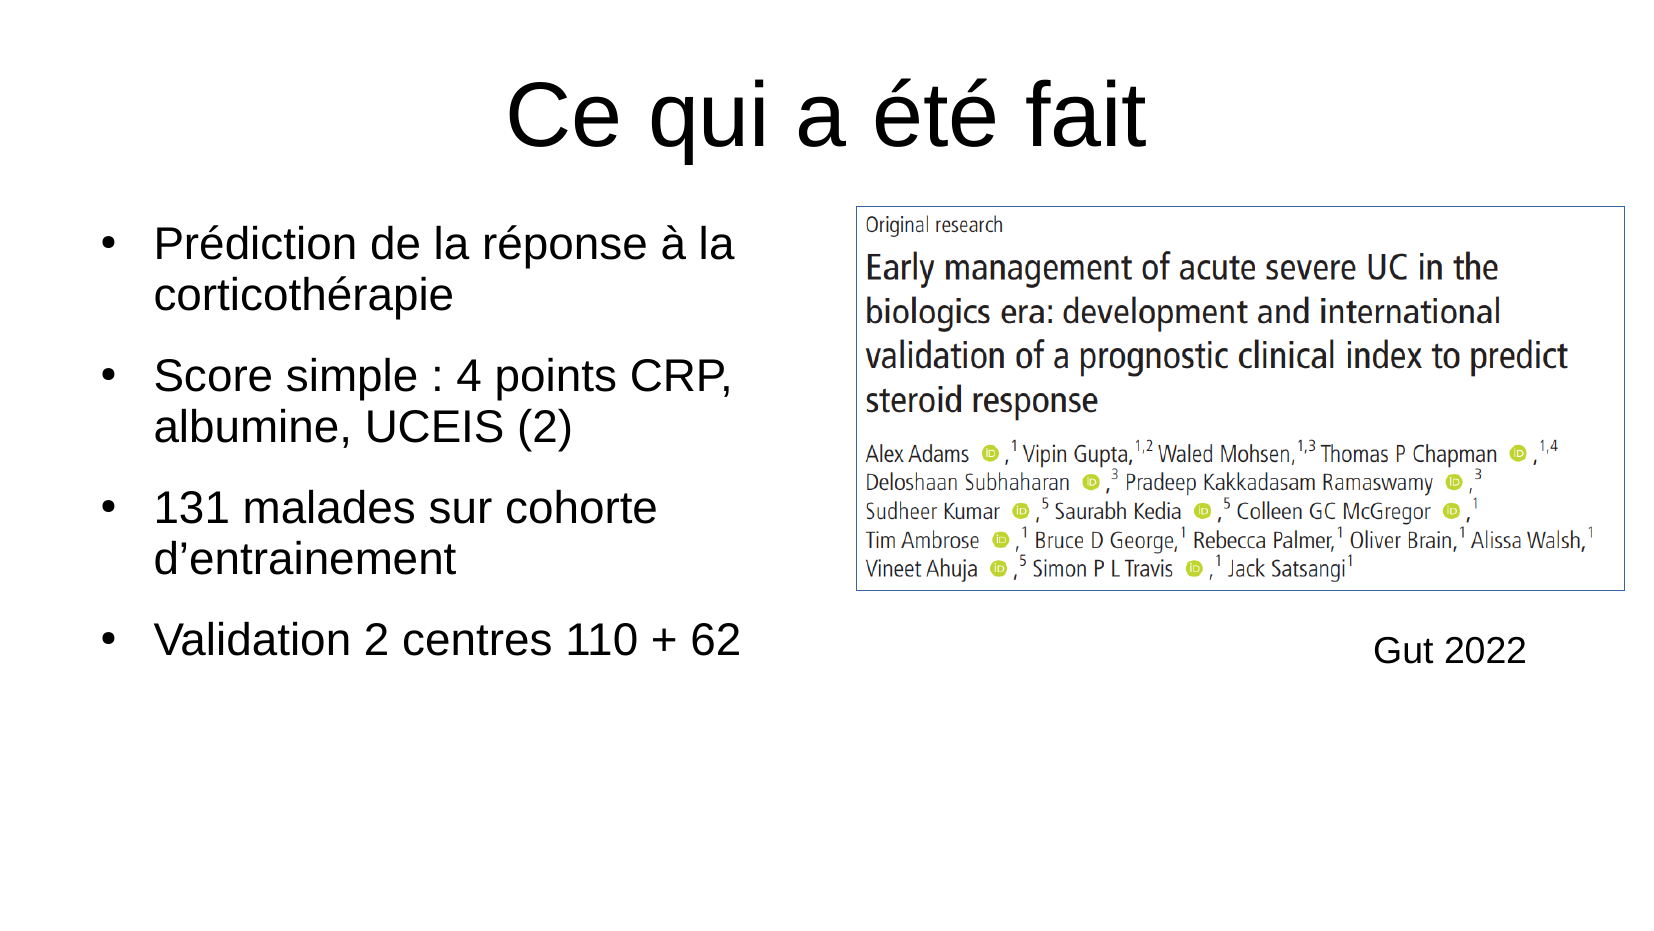

# Ce qui a été fait
Prédiction de la réponse à la corticothérapie
Score simple : 4 points CRP, albumine, UCEIS (2)
131 malades sur cohorte d’entrainement
Validation 2 centres 110 + 62
Gut 2022